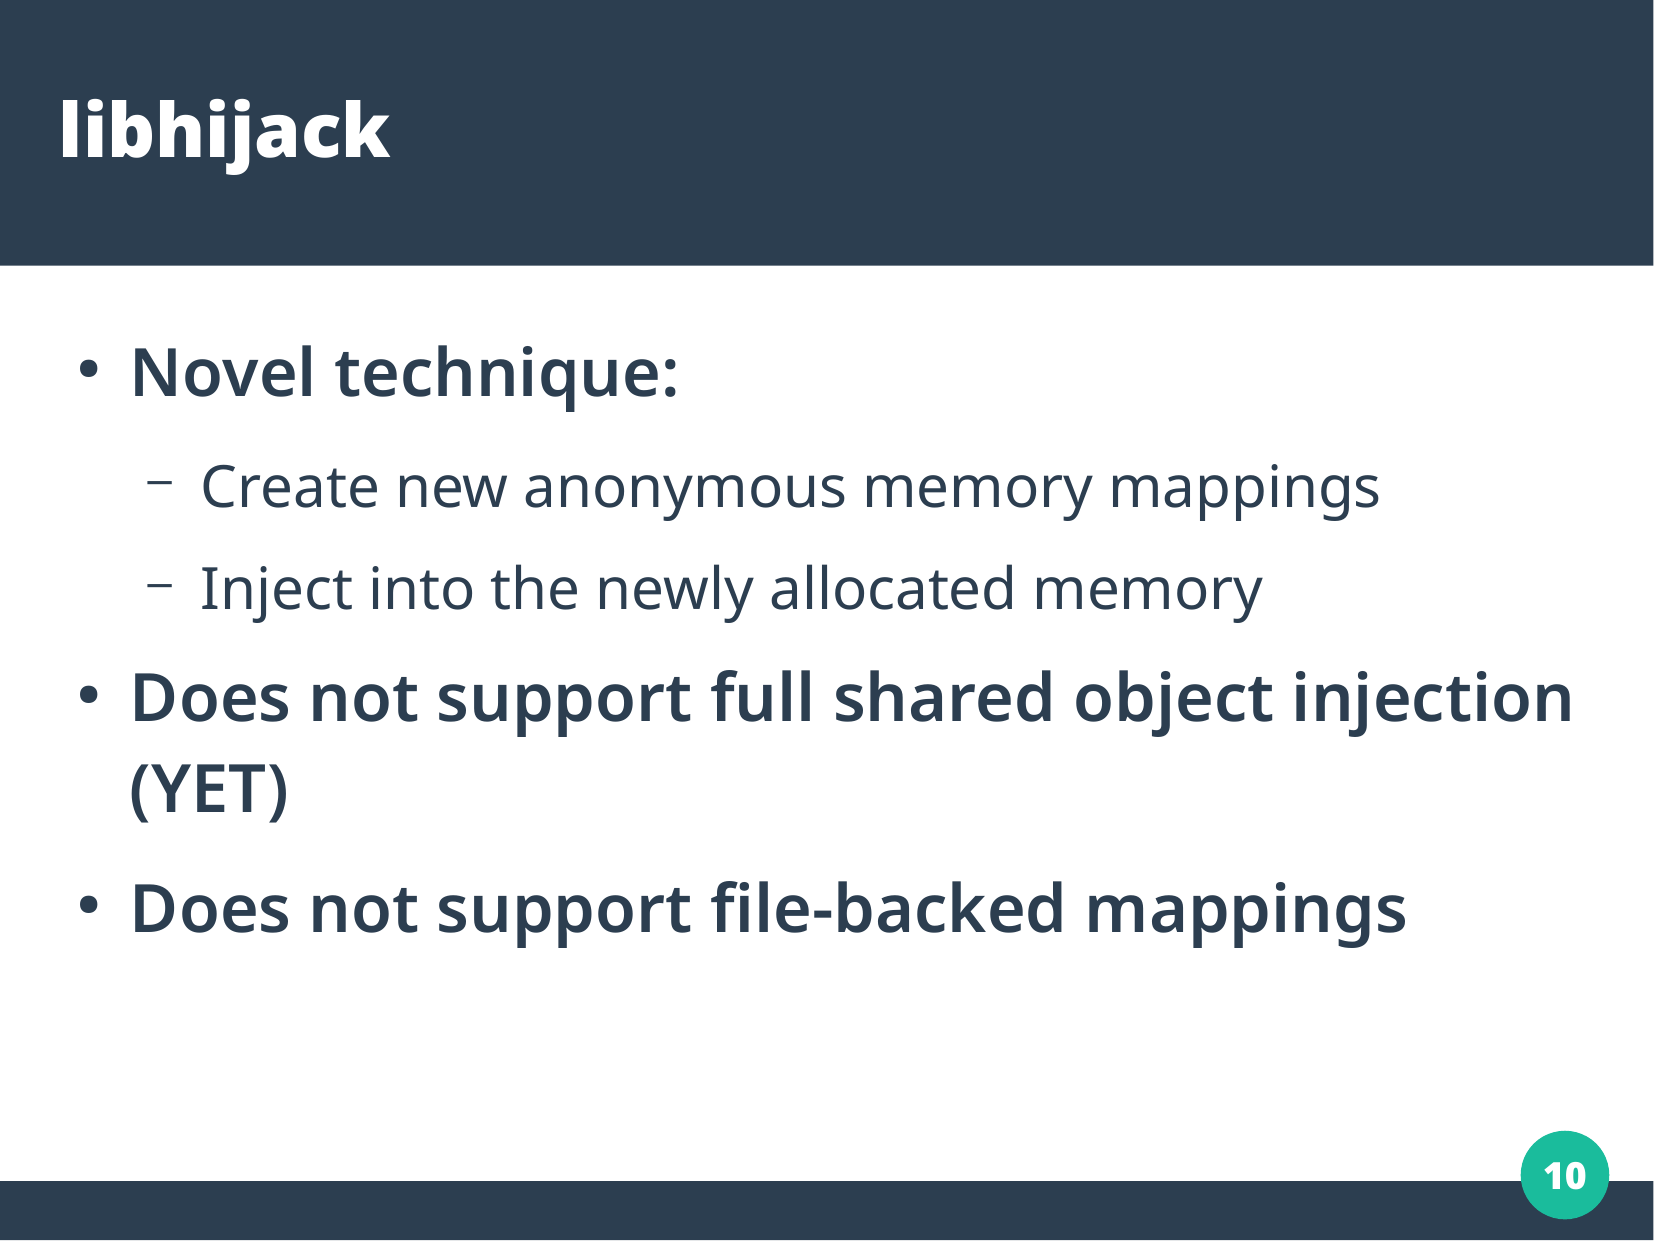

# libhijack
Novel technique:
Create new anonymous memory mappings
Inject into the newly allocated memory
Does not support full shared object injection (YET)
Does not support file-backed mappings
10